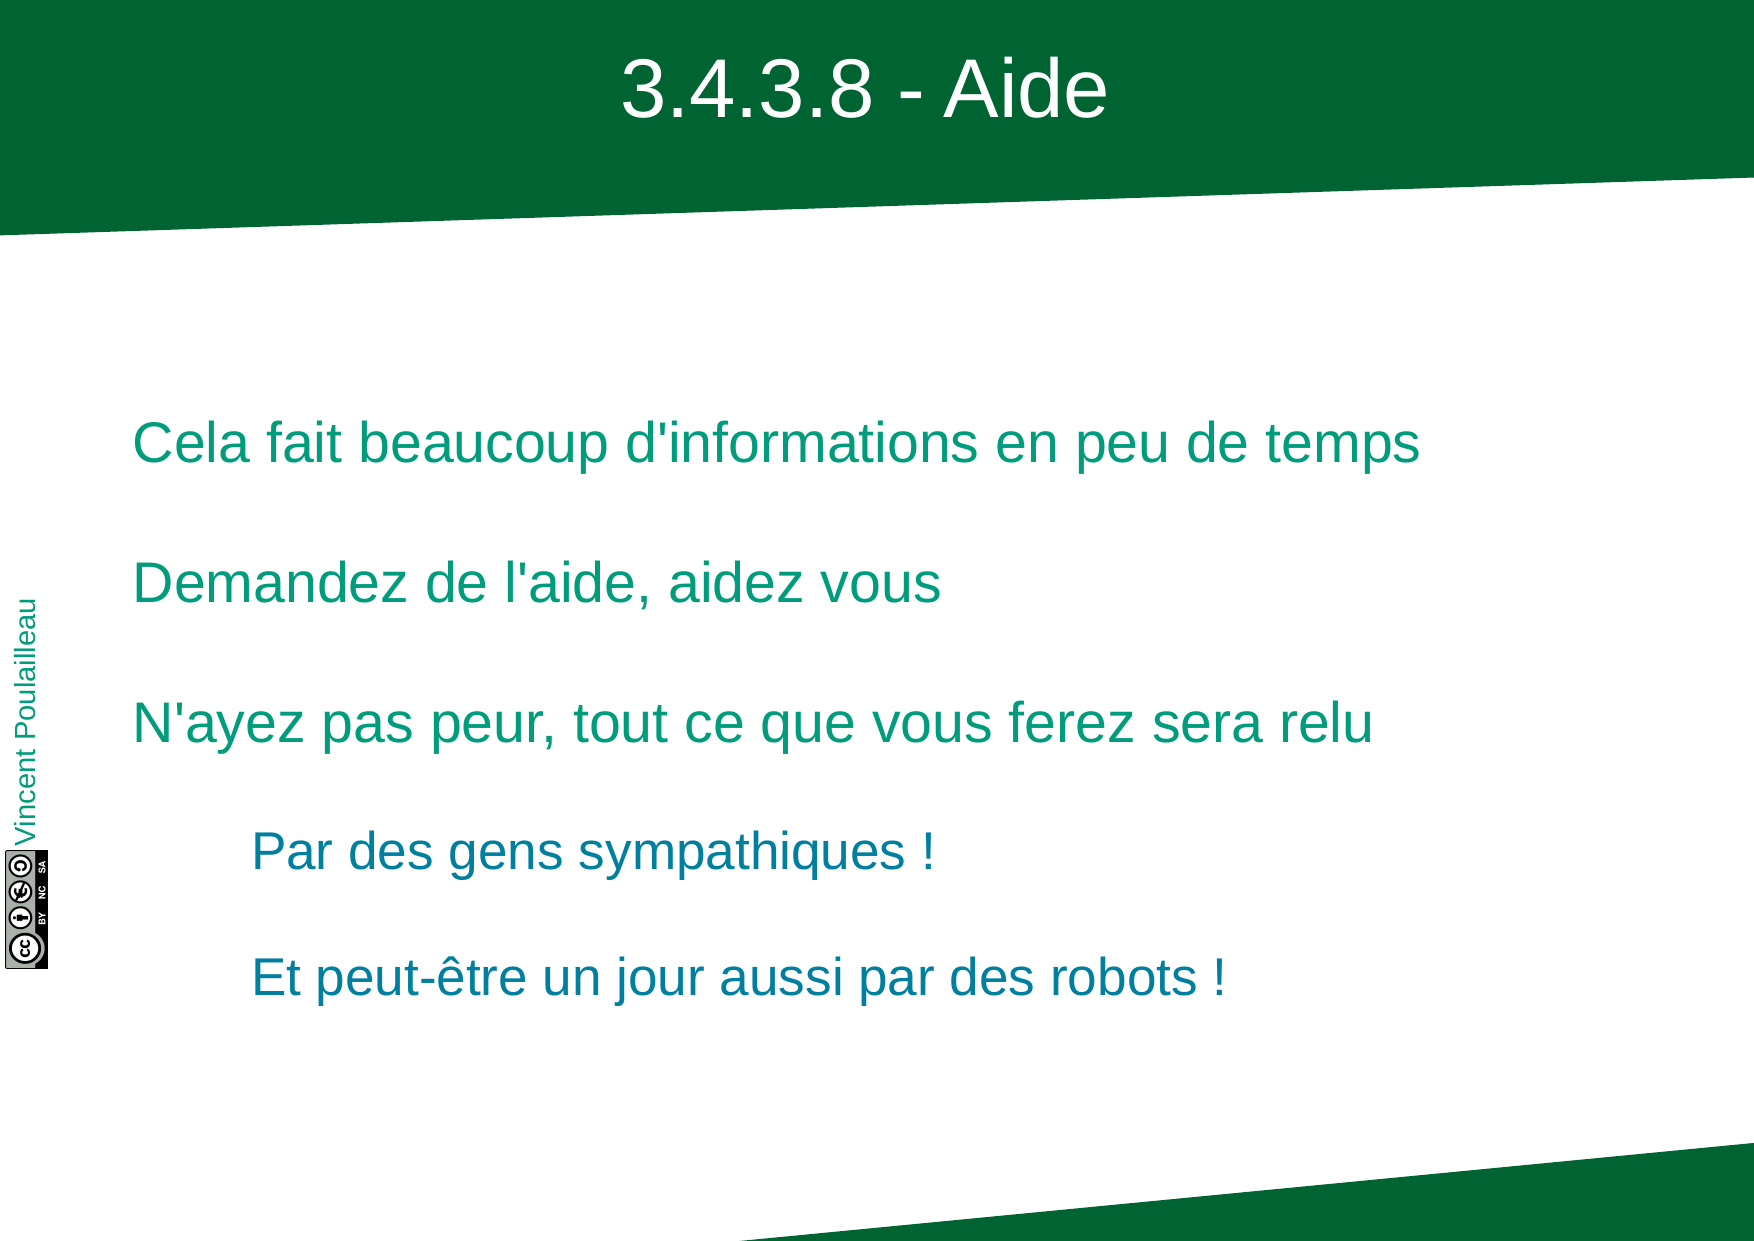

3.4.3.8 - Aide
Cela fait beaucoup d'informations en peu de temps
Demandez de l'aide, aidez vous
N'ayez pas peur, tout ce que vous ferez sera relu
Par des gens sympathiques !
Et peut-être un jour aussi par des robots !
© 2019 Vincent Poulailleau